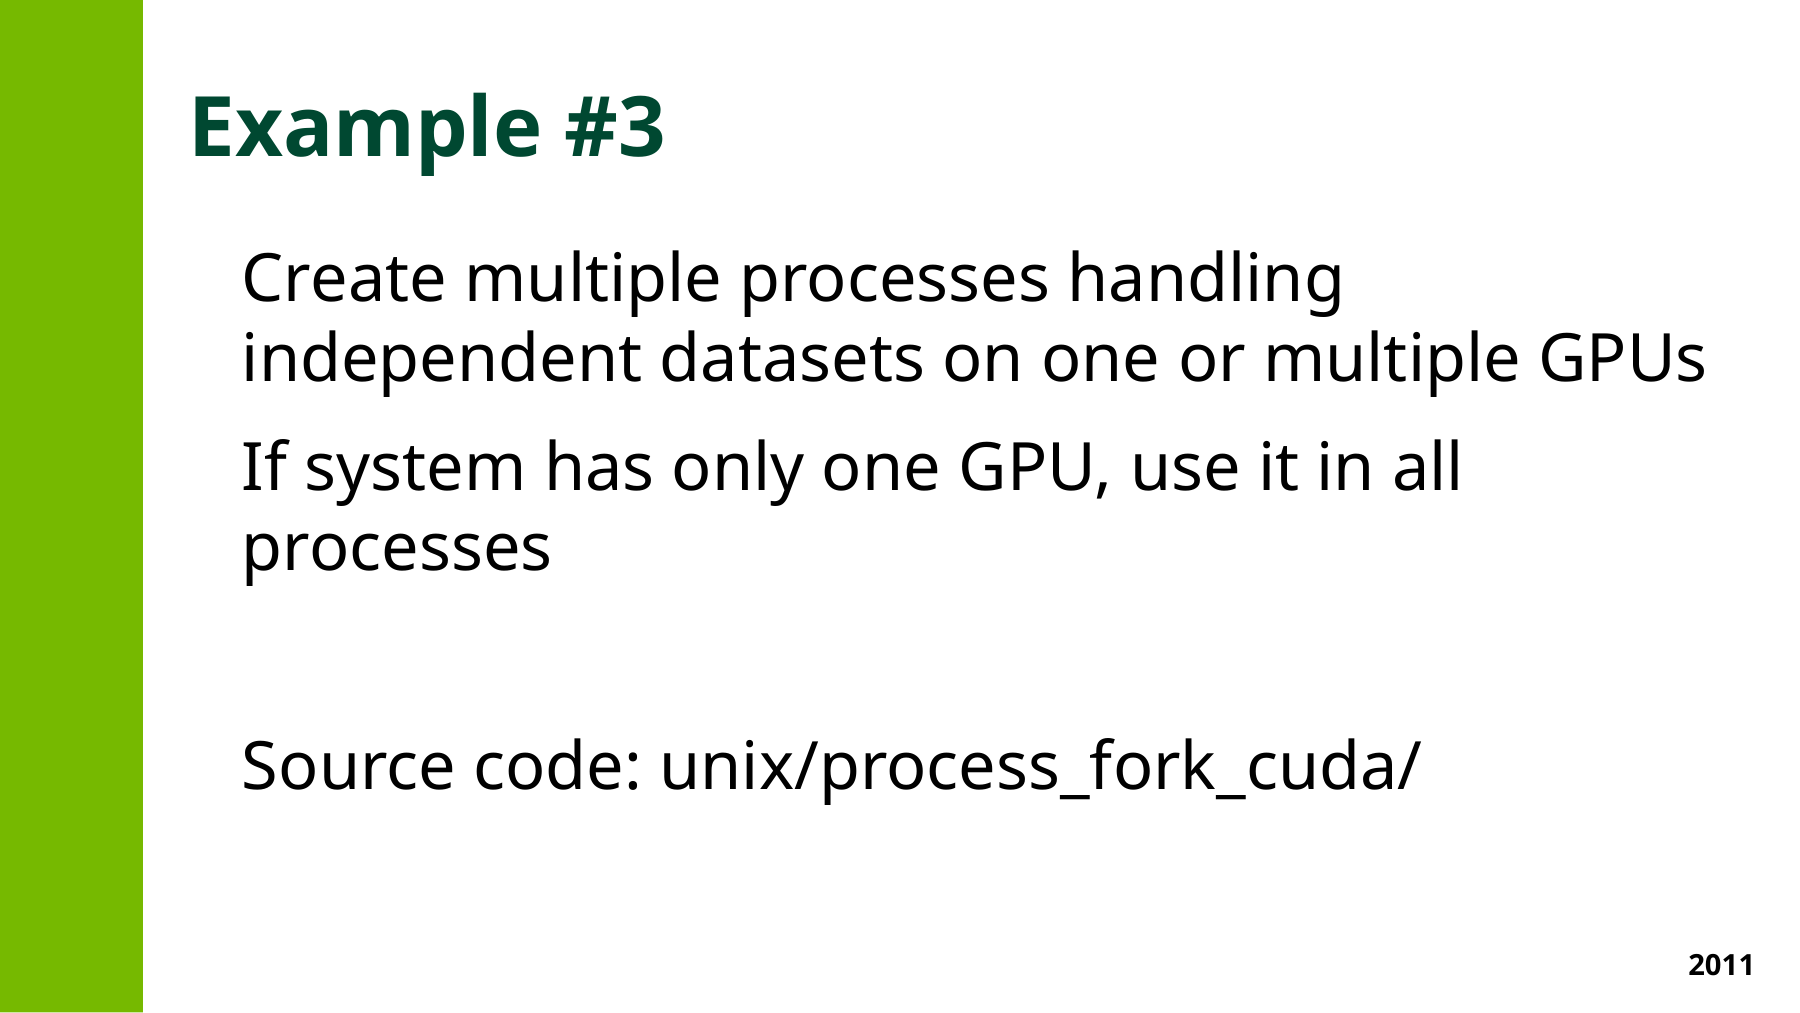

Example #3
# Create multiple processes handling independent datasets on one or multiple GPUs
If system has only one GPU, use it in all processes
Source code: unix/process_fork_cuda/